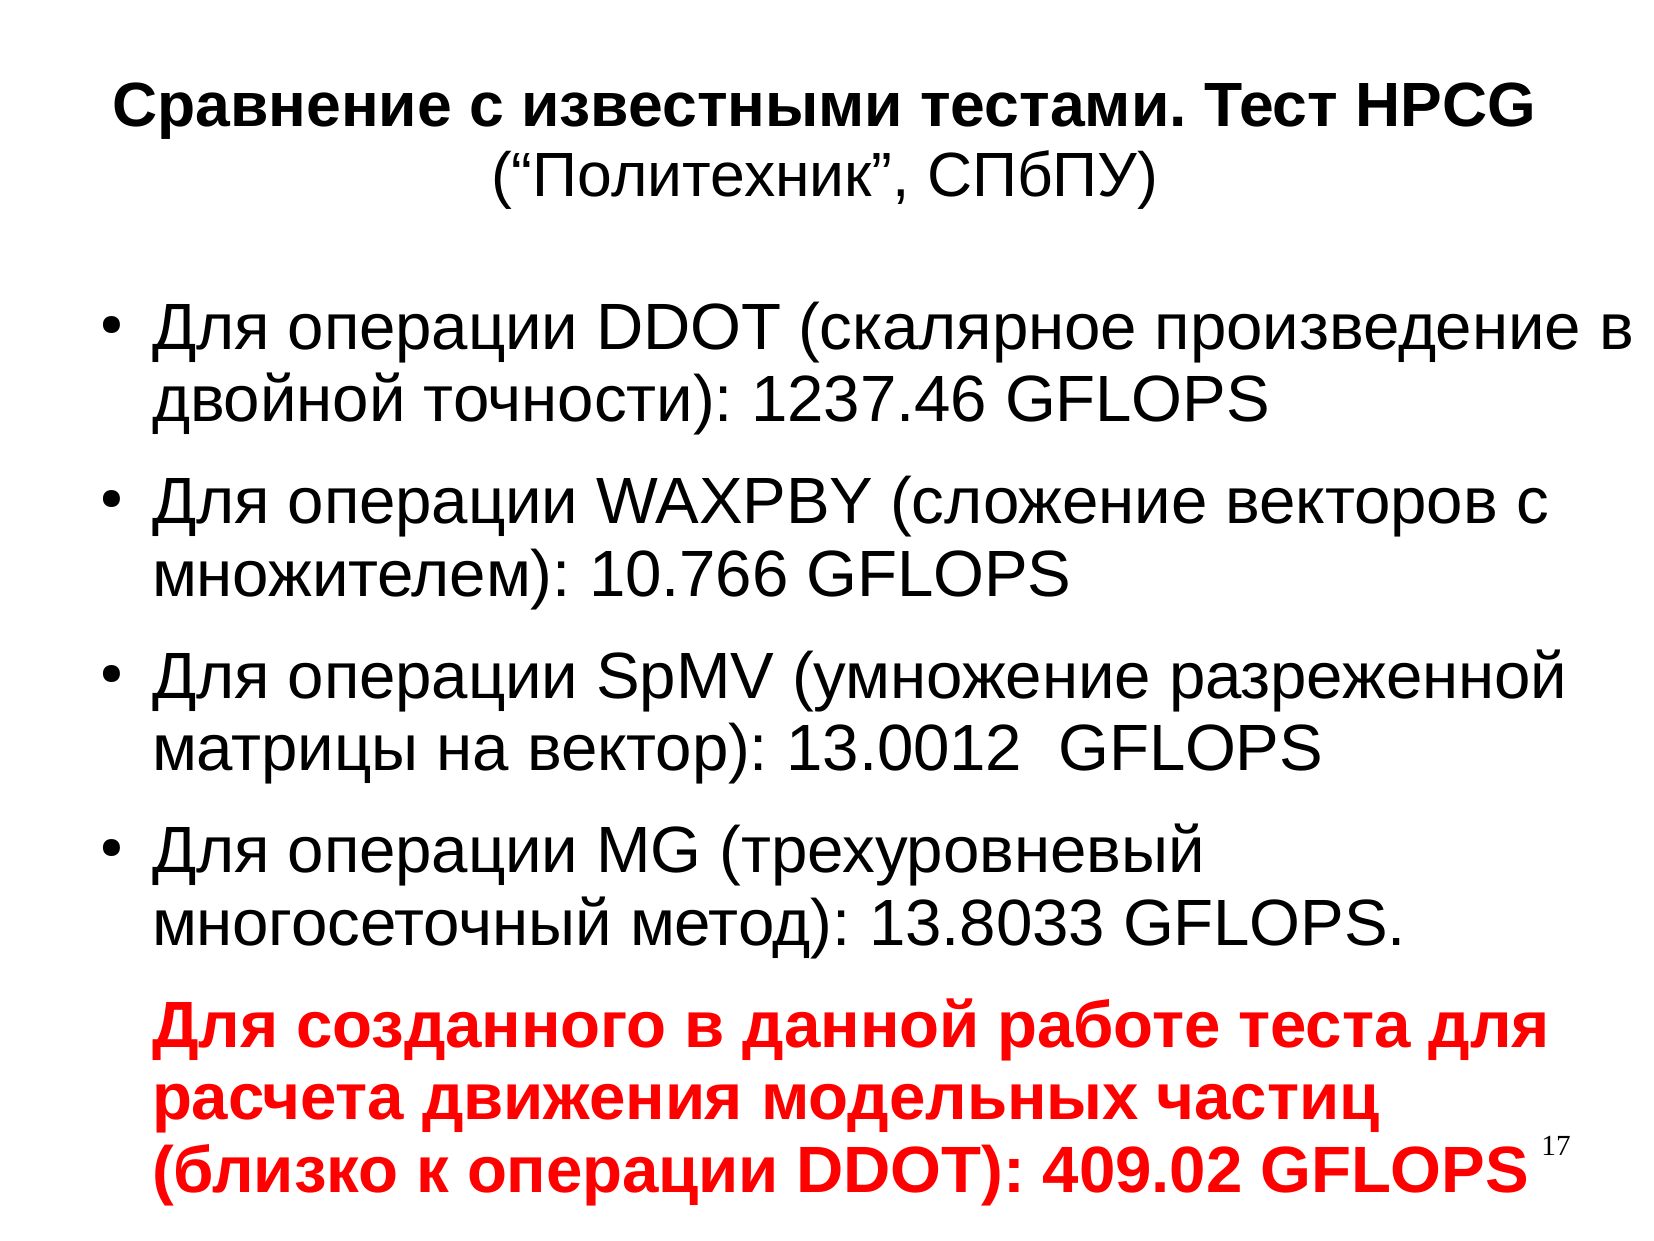

# Сравнение с известными тестами. Тест HPCG (“Политехник”, СПбПУ)
Для операции DDOT (скалярное произведение в двойной точности): 1237.46 GFLOPS
Для операции WAXPBY (сложение векторов с множителем): 10.766 GFLOPS
Для операции SpMV (умножение разреженной матрицы на вектор): 13.0012 GFLOPS
Для операции MG (трехуровневый многосеточный метод): 13.8033 GFLOPS.
Для созданного в данной работе теста для расчета движения модельных частиц (близко к операции DDOT): 409.02 GFLOPS
17